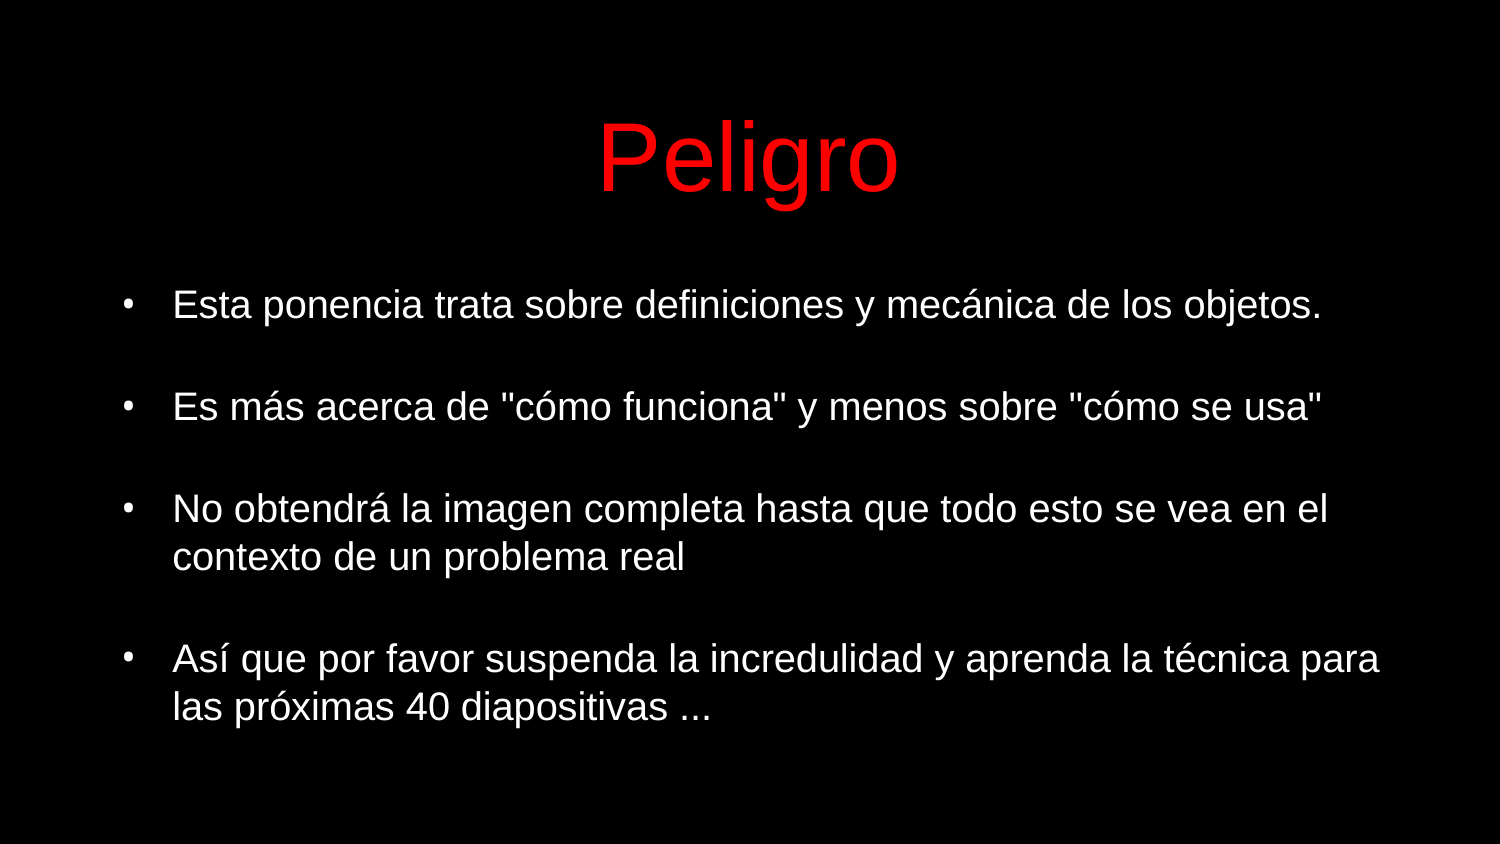

# Peligro
Esta ponencia trata sobre definiciones y mecánica de los objetos.
Es más acerca de "cómo funciona" y menos sobre "cómo se usa"
No obtendrá la imagen completa hasta que todo esto se vea en el contexto de un problema real
Así que por favor suspenda la incredulidad y aprenda la técnica para las próximas 40 diapositivas ...